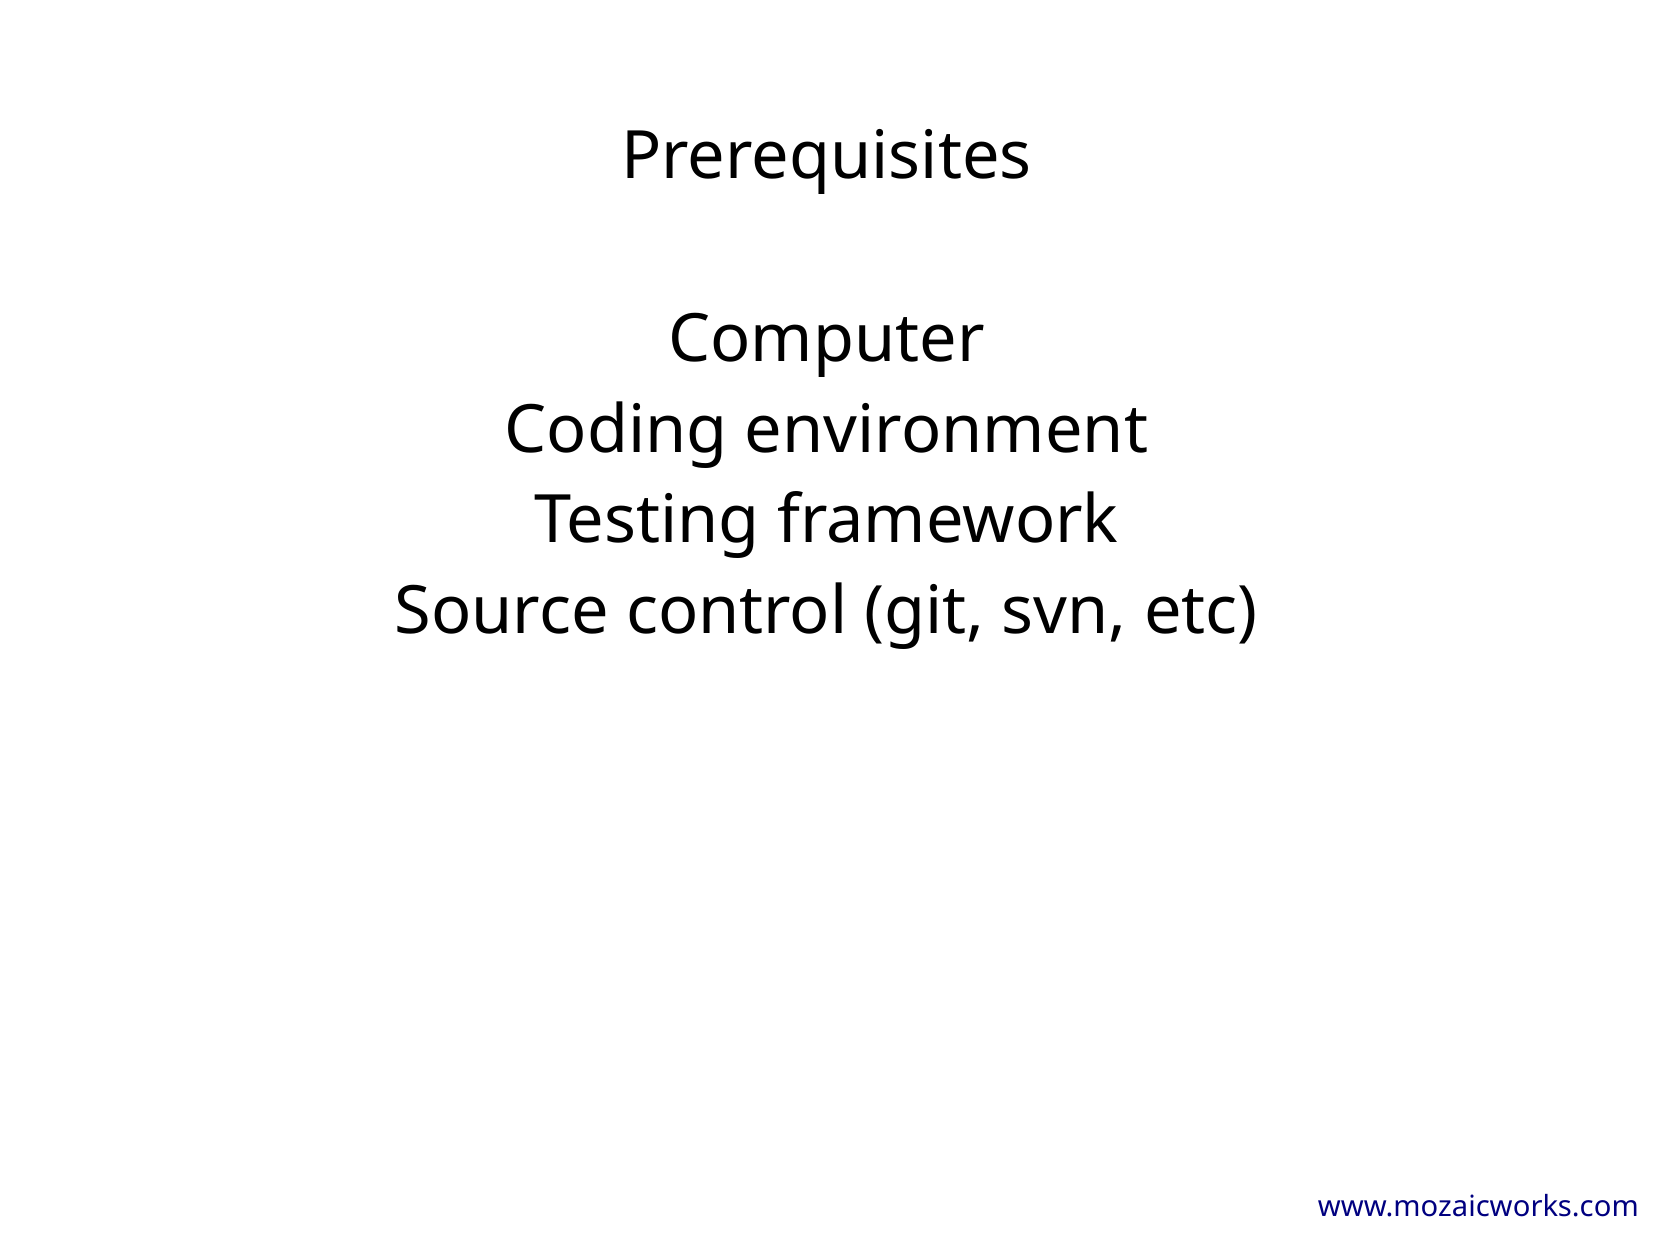

# Prerequisites
Computer
Coding environment
Testing framework
Source control (git, svn, etc)
www.mozaicworks.com